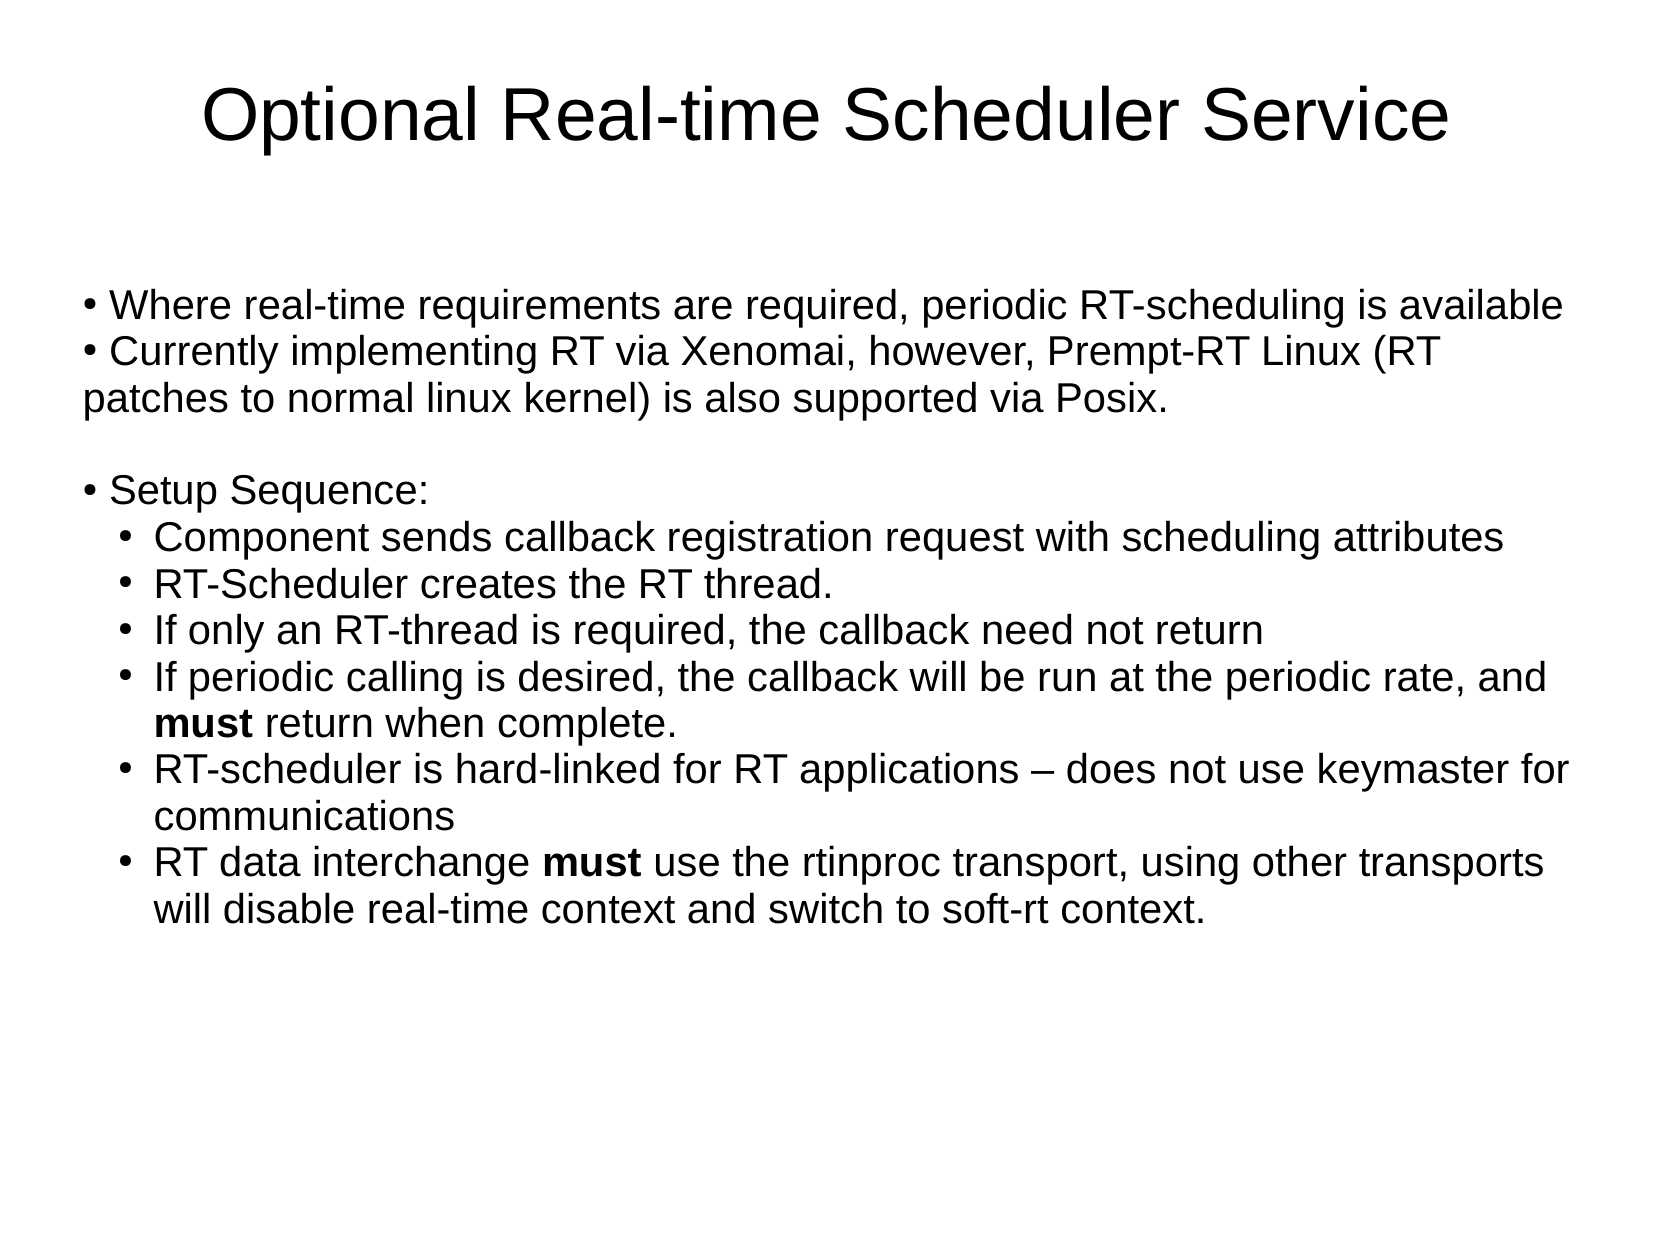

# Optional Real-time Scheduler Service
 Where real-time requirements are required, periodic RT-scheduling is available
 Currently implementing RT via Xenomai, however, Prempt-RT Linux (RT patches to normal linux kernel) is also supported via Posix.
 Setup Sequence:
Component sends callback registration request with scheduling attributes
RT-Scheduler creates the RT thread.
If only an RT-thread is required, the callback need not return
If periodic calling is desired, the callback will be run at the periodic rate, and must return when complete.
RT-scheduler is hard-linked for RT applications – does not use keymaster for communications
RT data interchange must use the rtinproc transport, using other transports will disable real-time context and switch to soft-rt context.